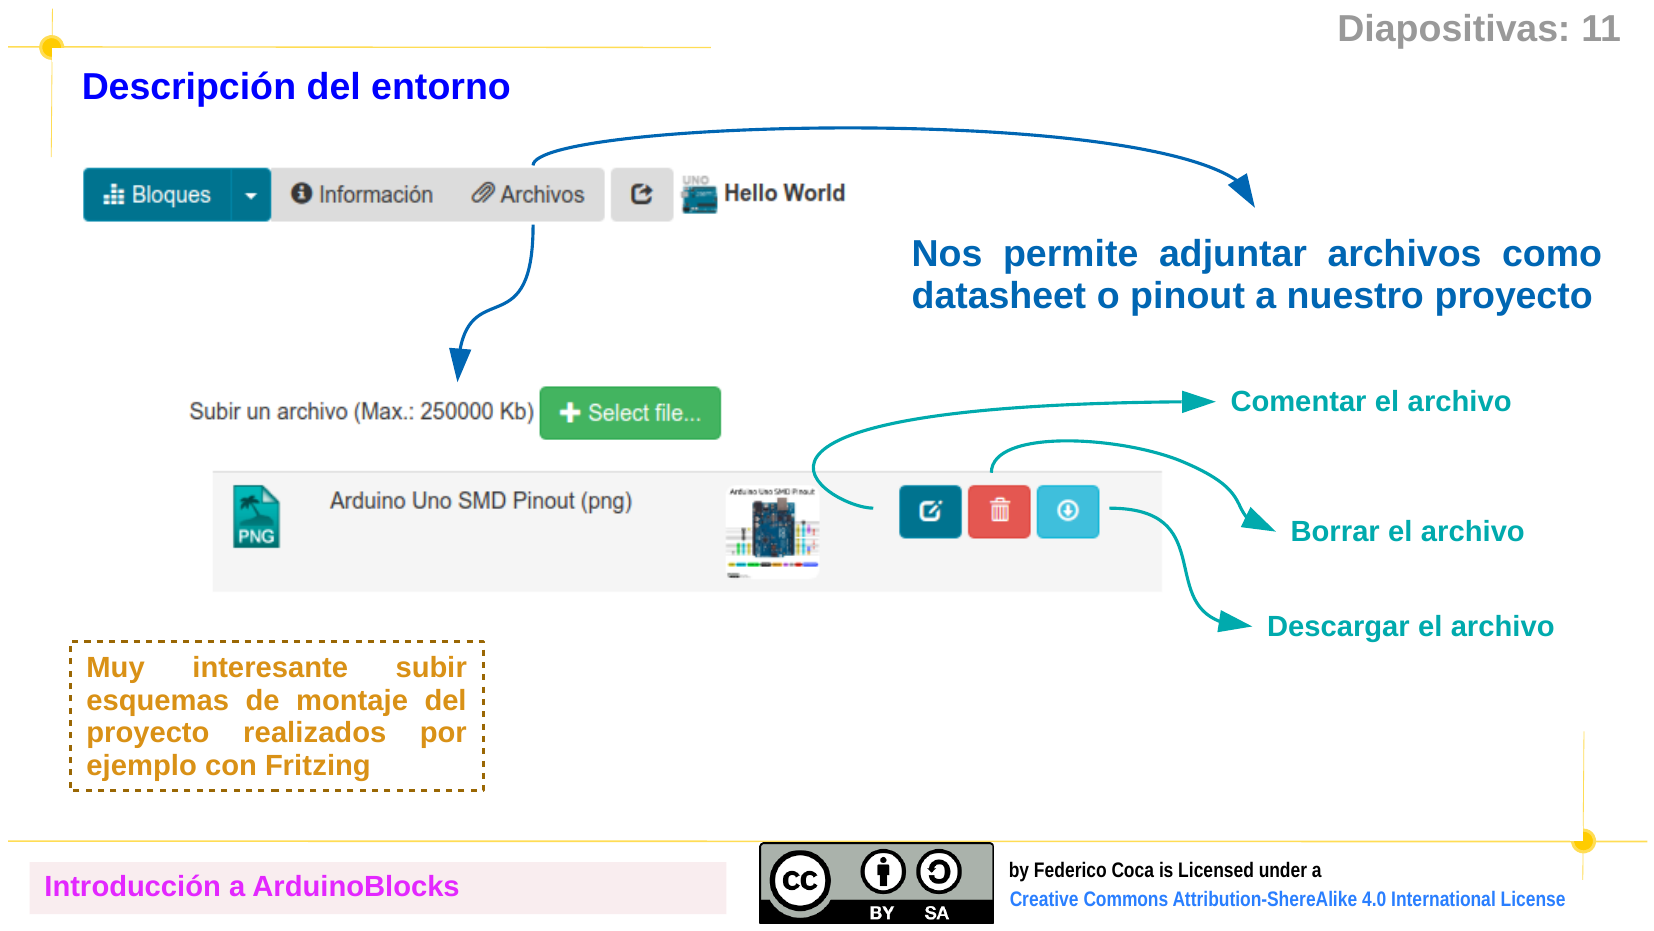

Diapositivas: 11
Descripción del entorno
Nos permite adjuntar archivos como datasheet o pinout a nuestro proyecto
Comentar el archivo
Borrar el archivo
Descargar el archivo
Muy interesante subir esquemas de montaje del proyecto realizados por ejemplo con Fritzing
Introducción a ArduinoBlocks